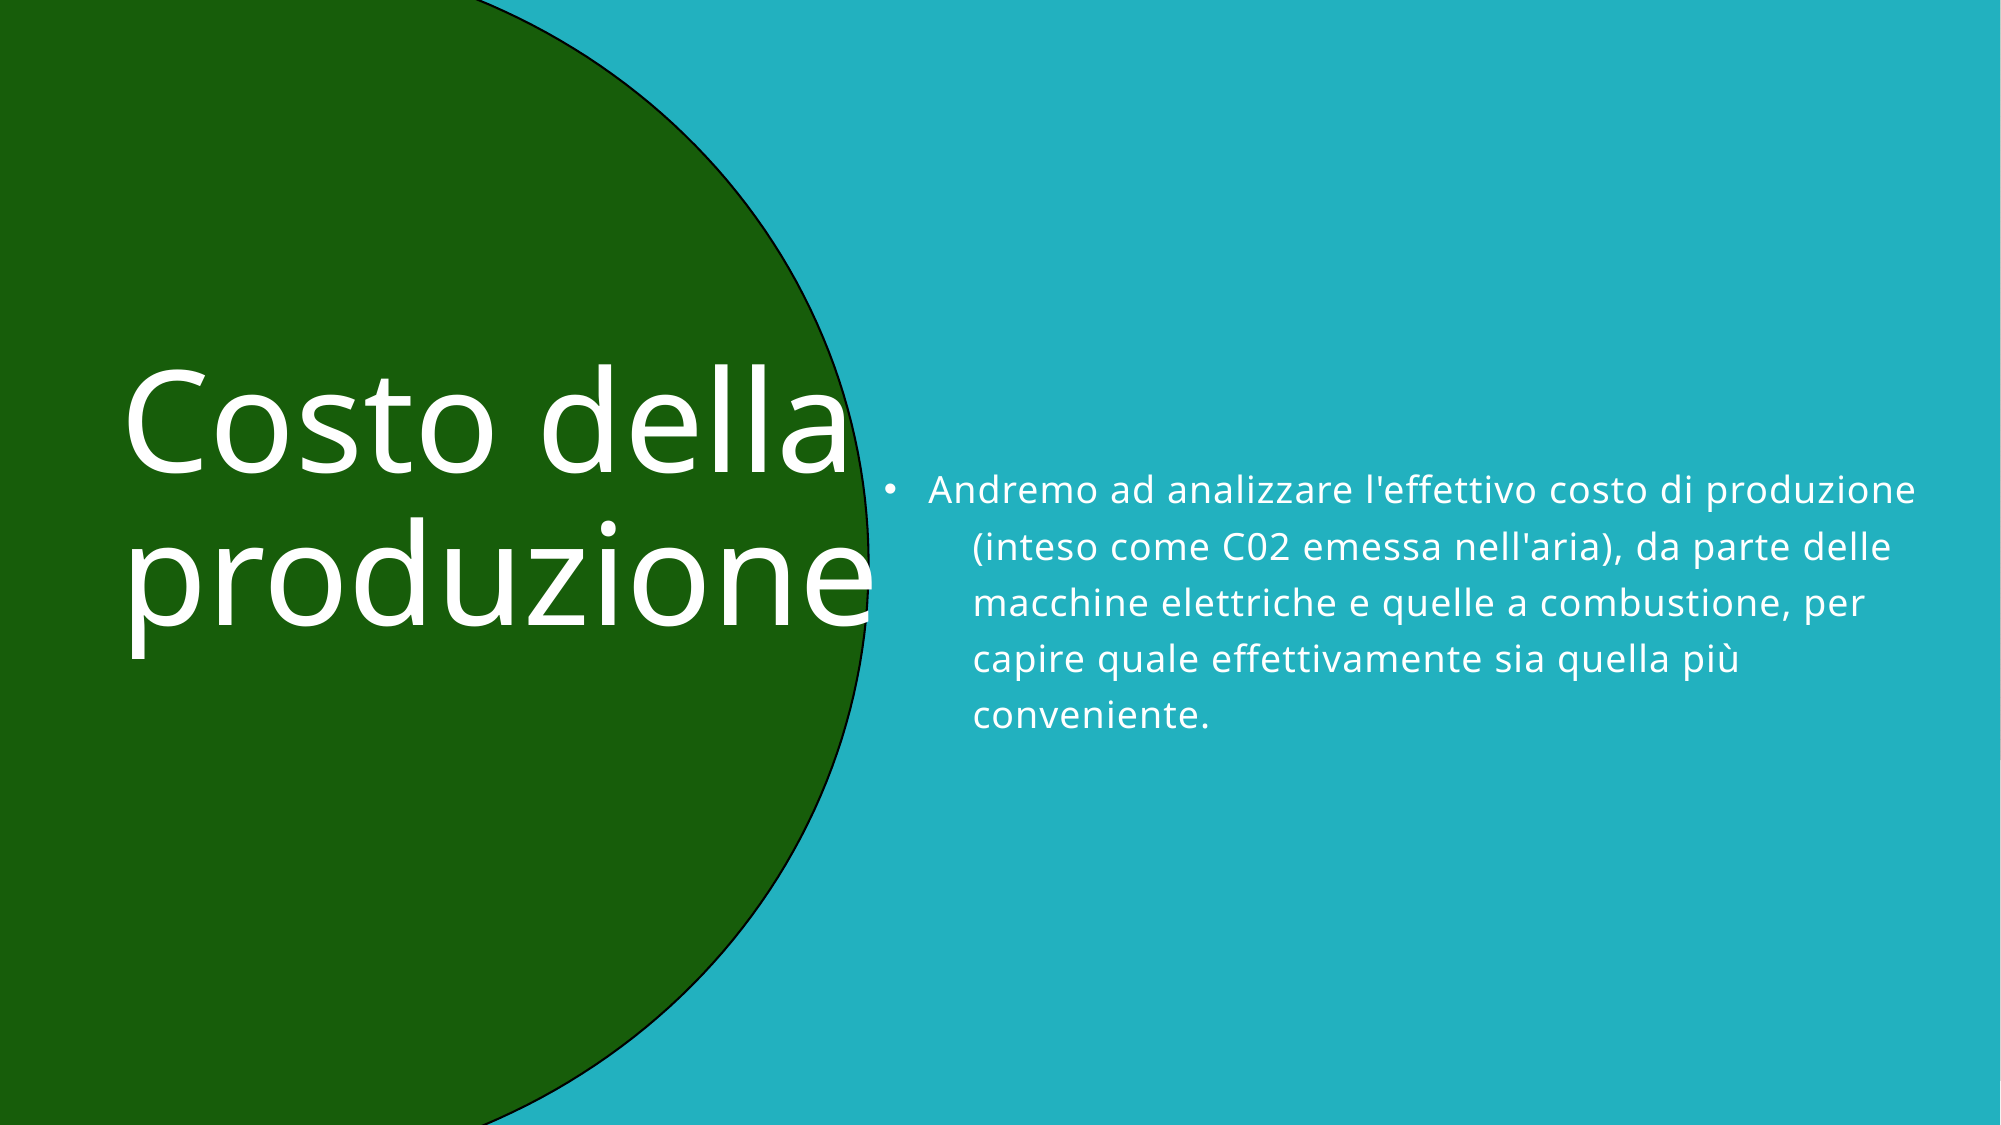

# Costo della produzione
Andremo ad analizzare l'effettivo costo di produzione (inteso come C02 emessa nell'aria), da parte delle macchine elettriche e quelle a combustione, per capire quale effettivamente sia quella più conveniente.